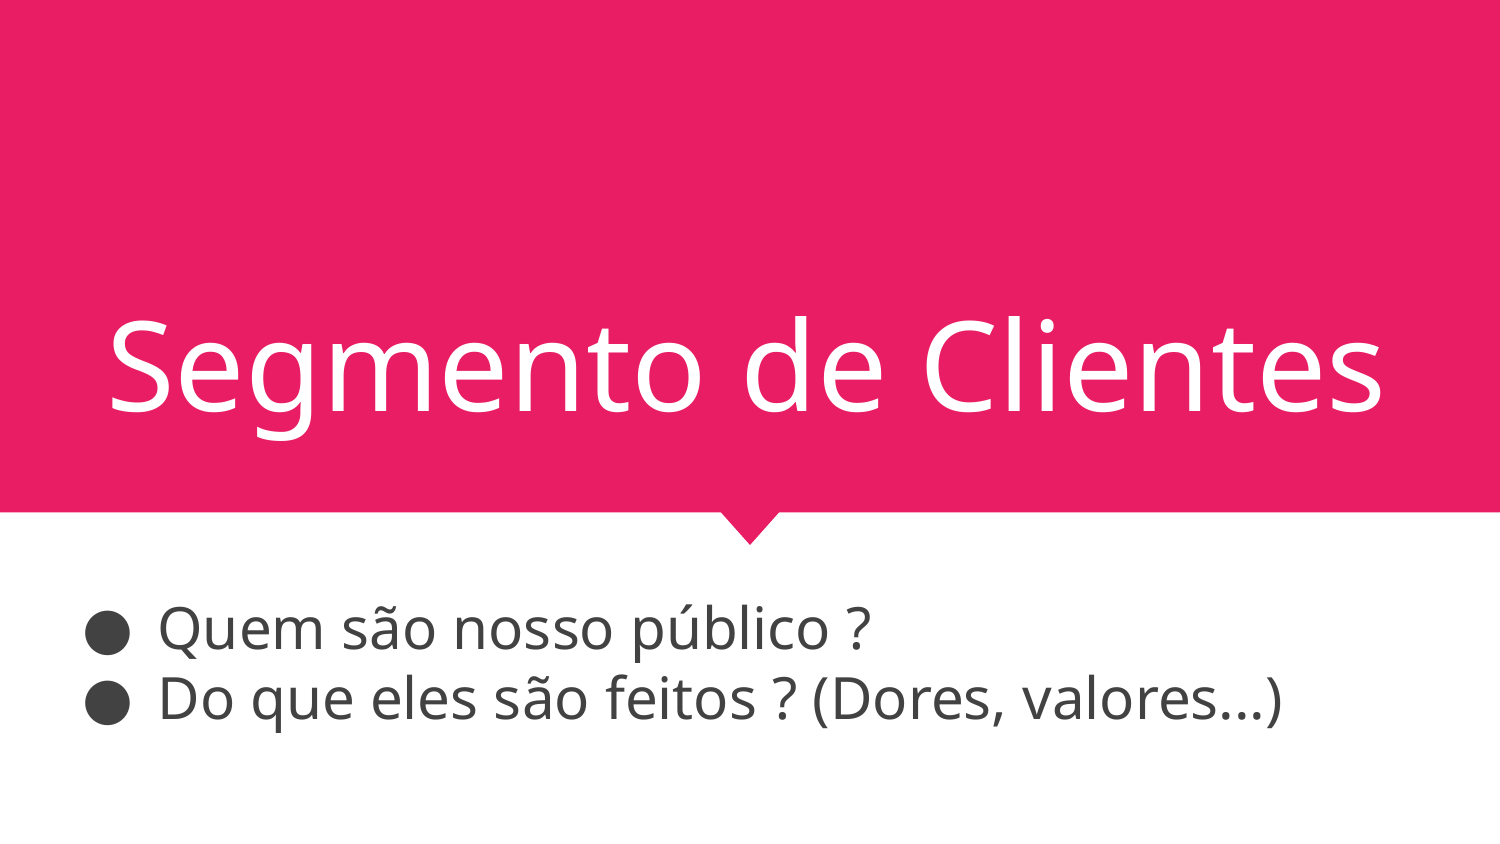

# Segmento de Clientes
Quem são nosso público ?
Do que eles são feitos ? (Dores, valores...)